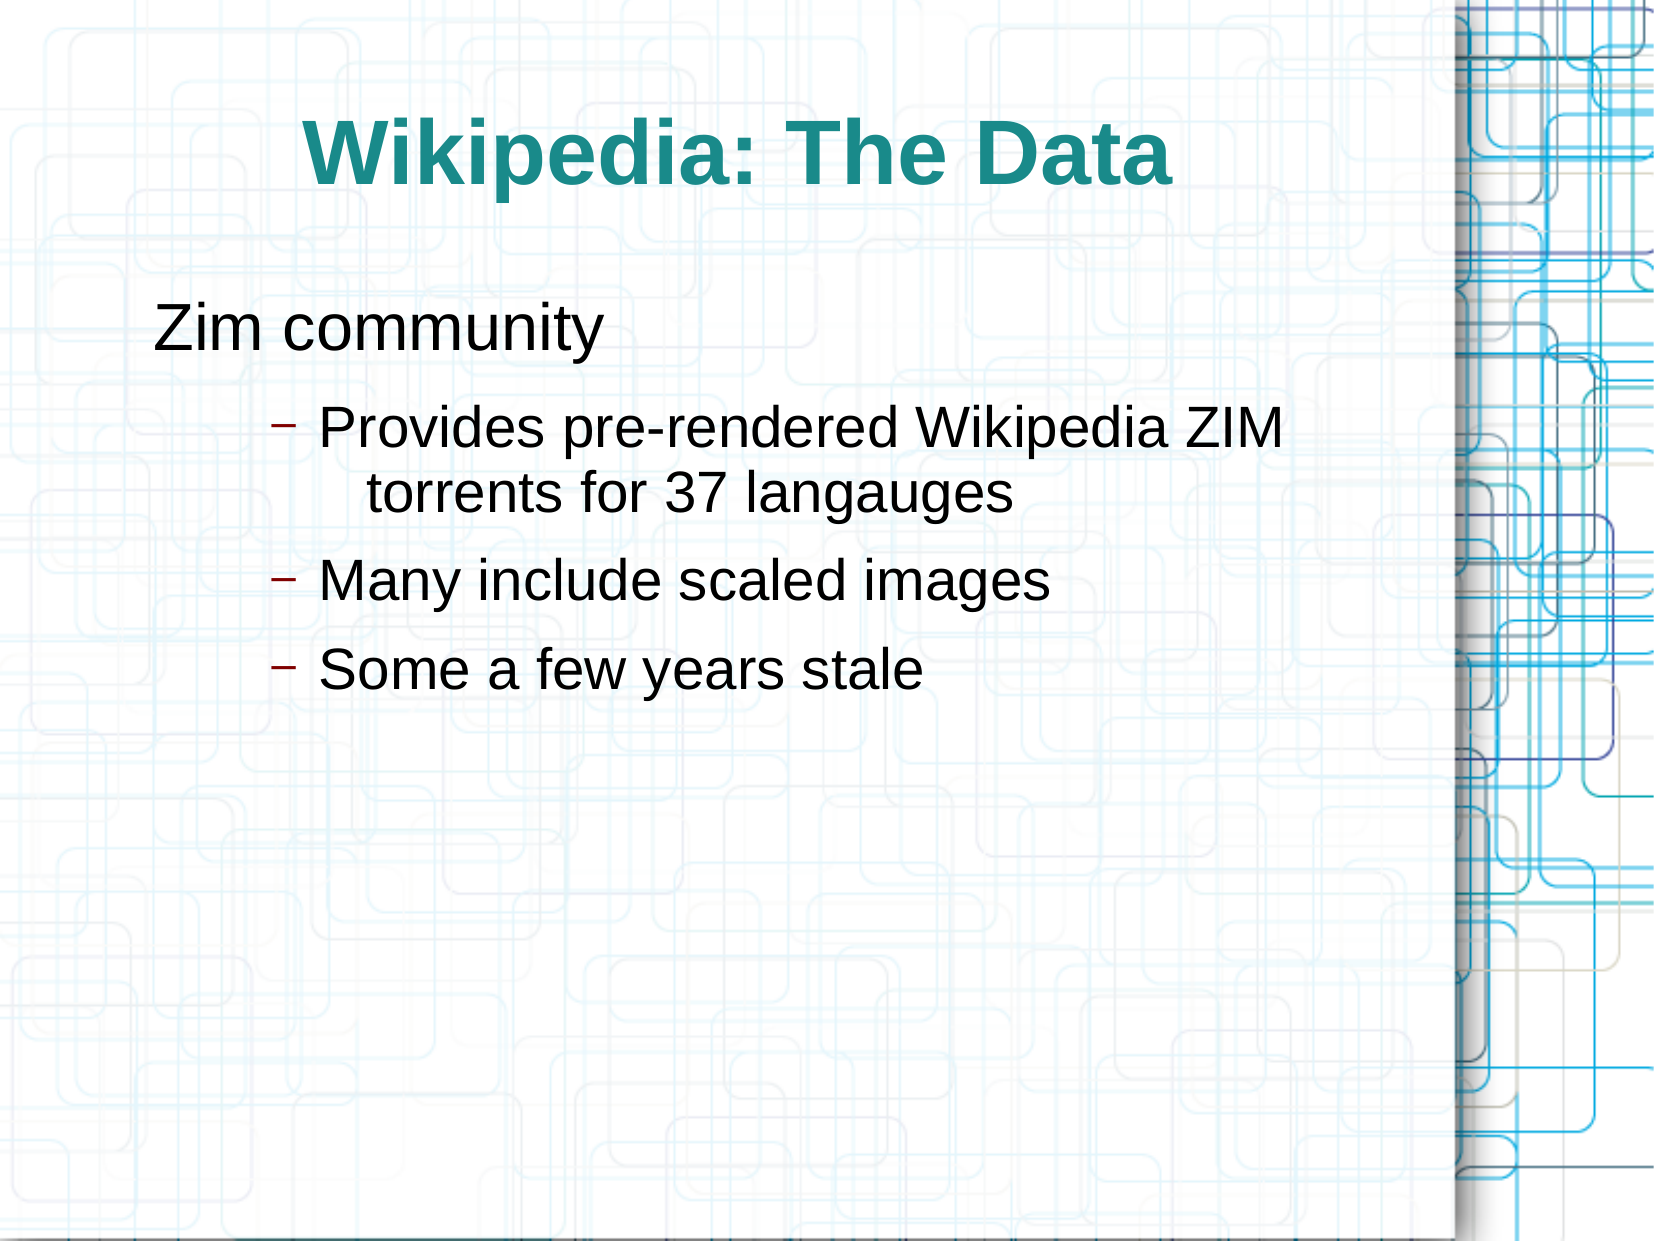

# Wikipedia: The Data
Zim community
Provides pre-rendered Wikipedia ZIM torrents for 37 langauges
Many include scaled images
Some a few years stale